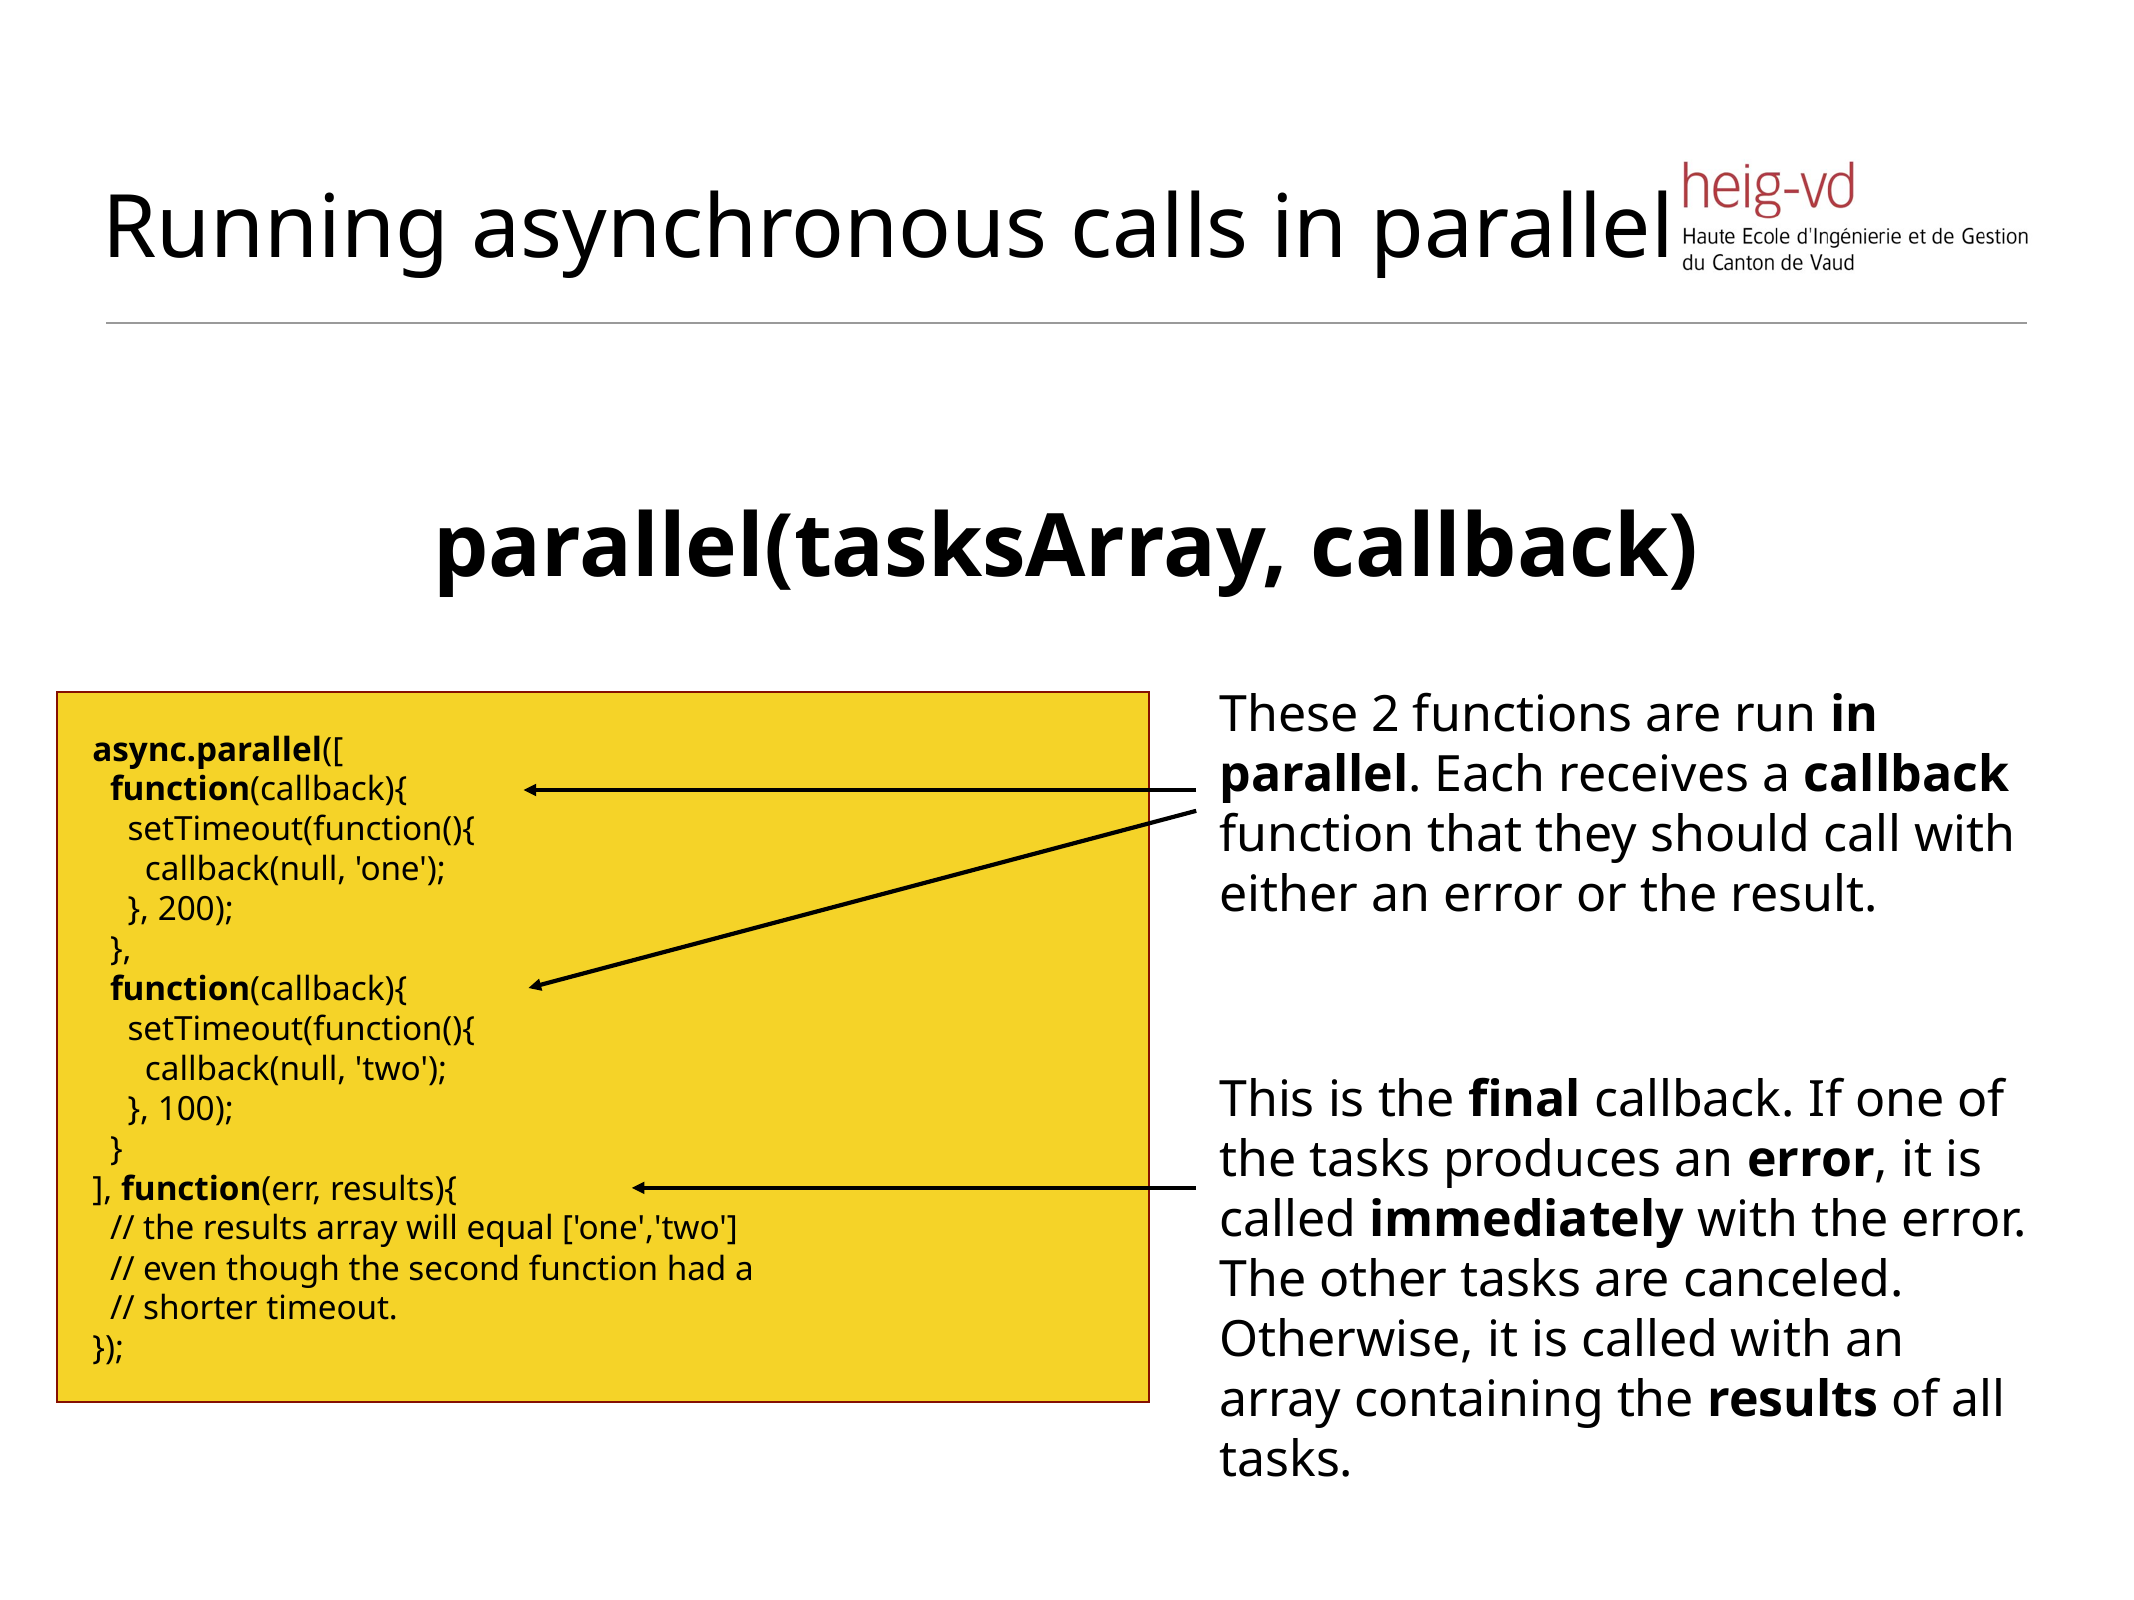

# Running asynchronous calls in parallel
parallel(tasksArray, callback)
These 2 functions are run in parallel. Each receives a callback function that they should call with either an error or the result.
async.parallel([
 function(callback){
 setTimeout(function(){
 callback(null, 'one');
 }, 200);
 },
 function(callback){
 setTimeout(function(){
 callback(null, 'two');
 }, 100);
 }
], function(err, results){
 // the results array will equal ['one','two']
 // even though the second function had a
 // shorter timeout.
});
This is the final callback. If one of the tasks produces an error, it is called immediately with the error. The other tasks are canceled. Otherwise, it is called with an array containing the results of all tasks.